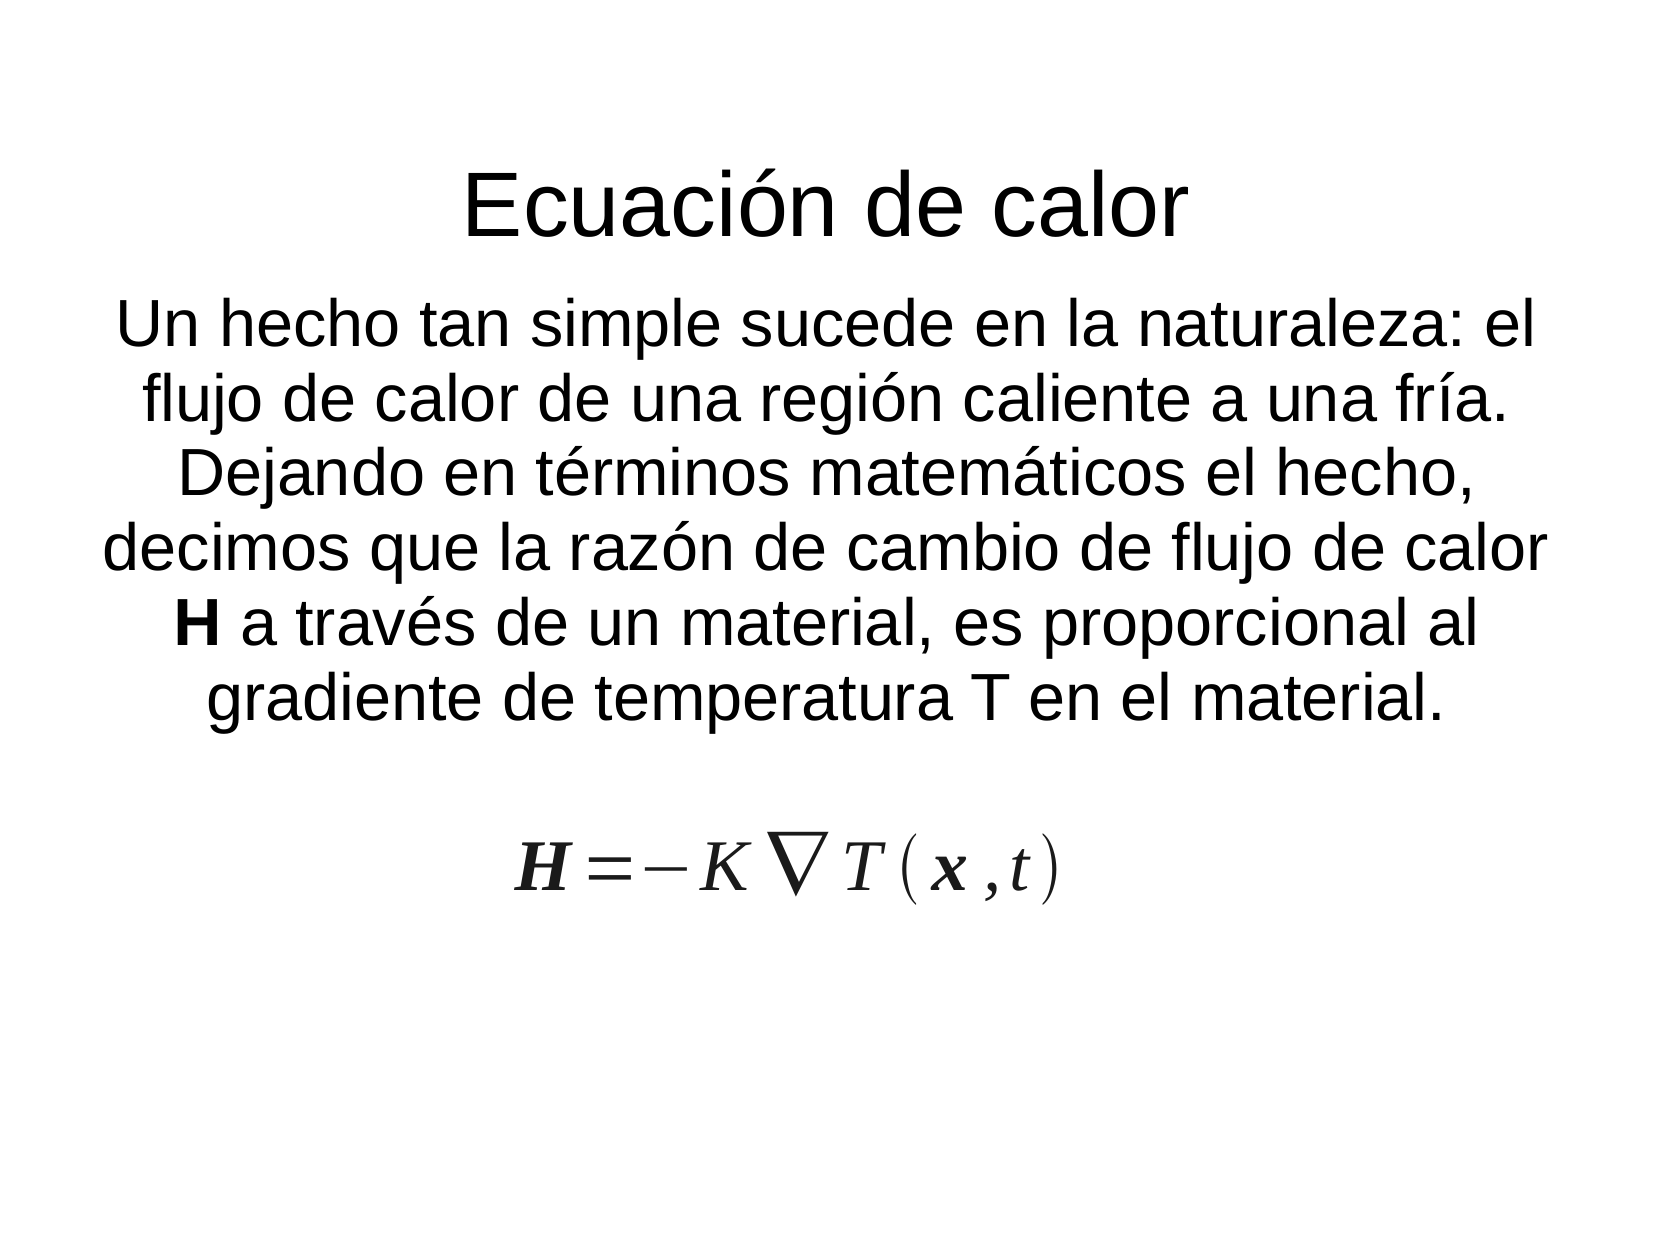

# Ecuación de calor
Un hecho tan simple sucede en la naturaleza: el flujo de calor de una región caliente a una fría. Dejando en términos matemáticos el hecho, decimos que la razón de cambio de flujo de calor H a través de un material, es proporcional al gradiente de temperatura T en el material.